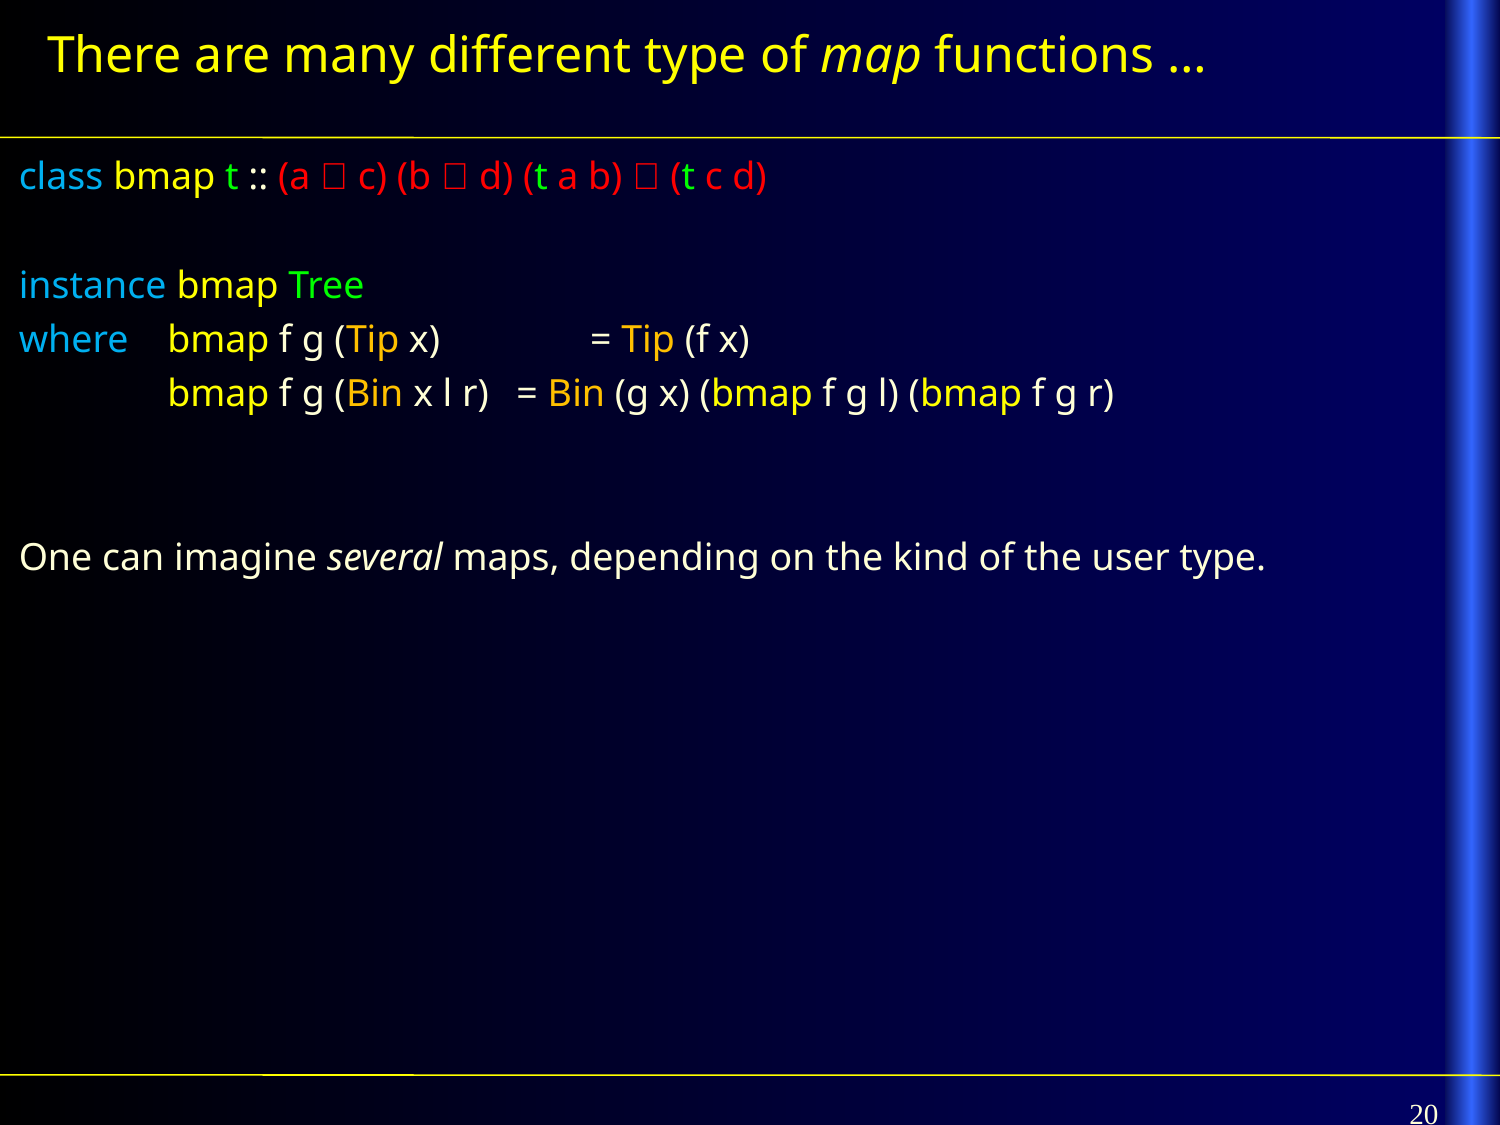

There are many different type of map functions …
class bmap t :: (a  c) (b  d) (t a b)  (t c d)
instance bmap Tree
where	 bmap f g (Tip x) 		= Tip (f x)
		 bmap f g (Bin x l r) 	= Bin (g x) (bmap f g l) (bmap f g r)
One can imagine several maps, depending on the kind of the user type.